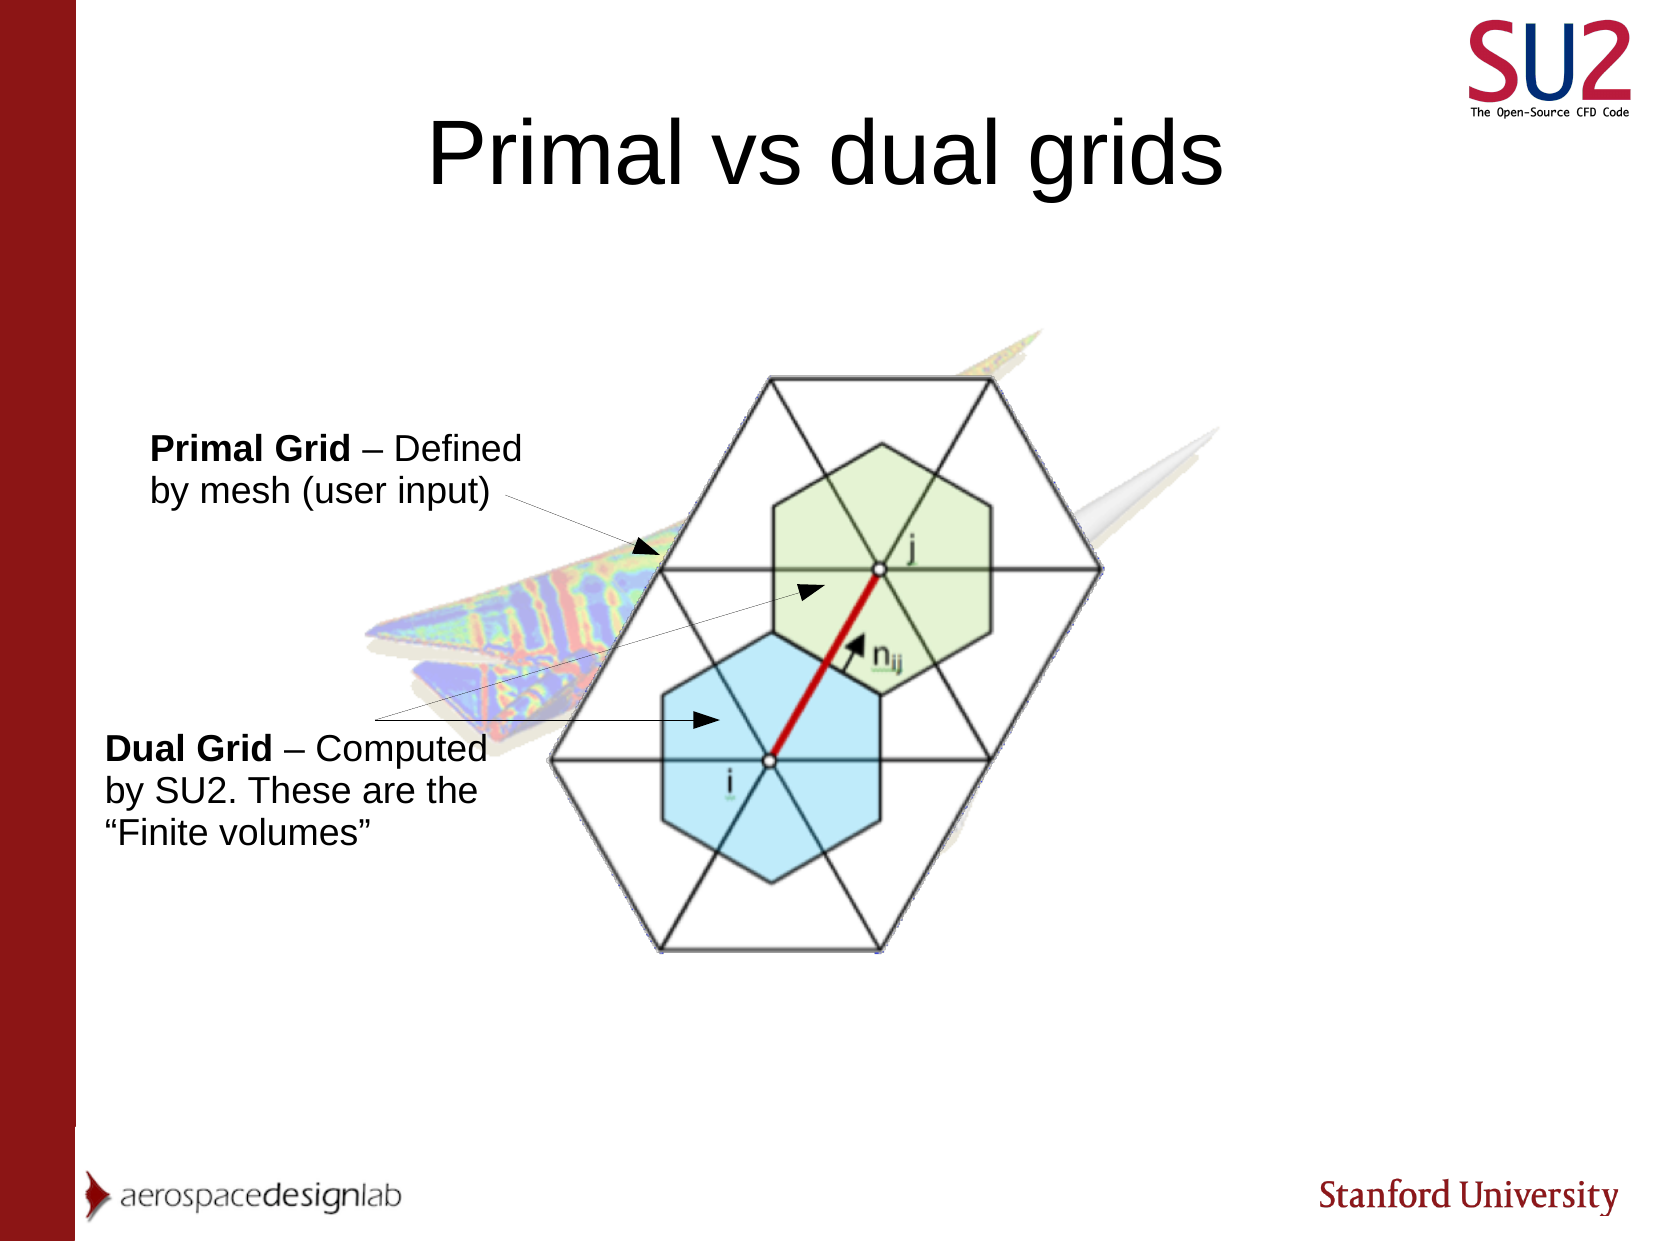

# Primal vs dual grids
Primal Grid – Defined
by mesh (user input)
Dual Grid – Computed
by SU2. These are the
“Finite volumes”